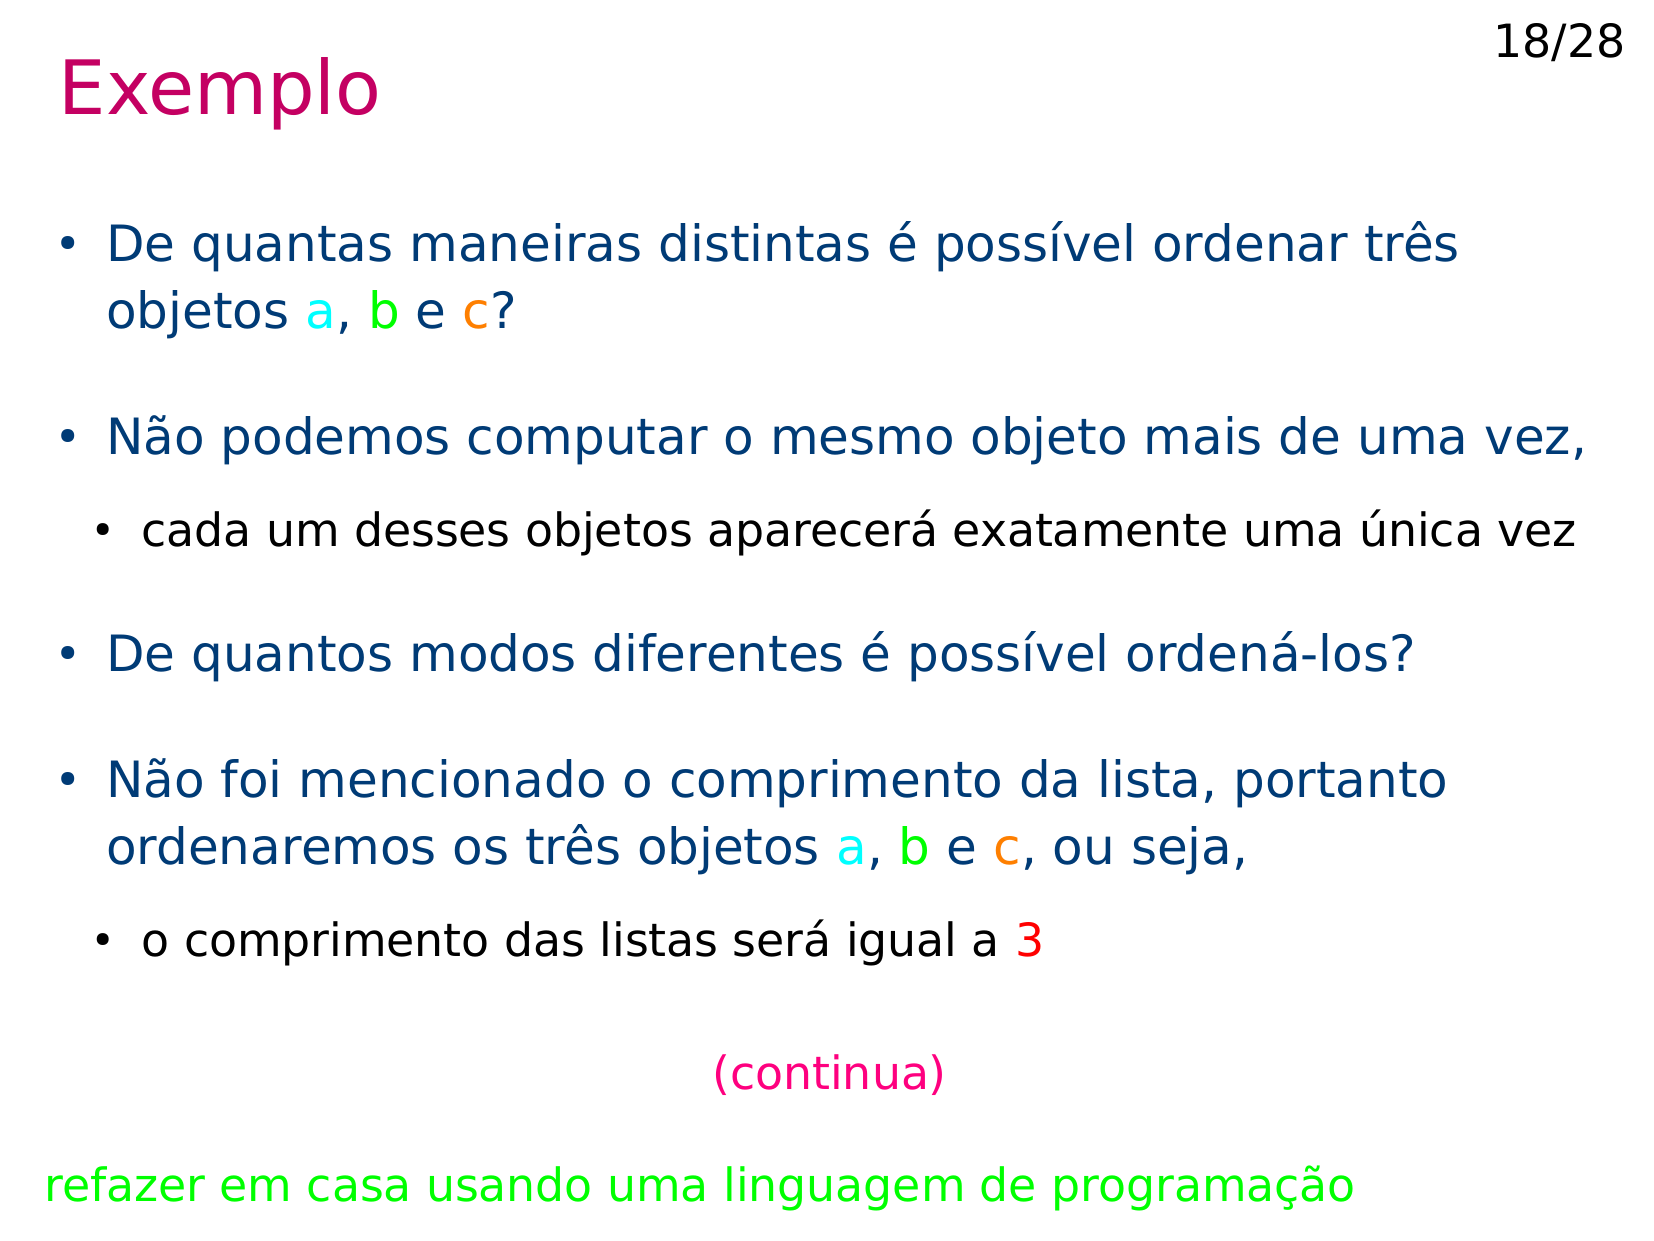

18
# Exemplo
De quantas maneiras distintas é possível ordenar três objetos a, b e c?
Não podemos computar o mesmo objeto mais de uma vez,
cada um desses objetos aparecerá exatamente uma única vez
De quantos modos diferentes é possível ordená-los?
Não foi mencionado o comprimento da lista, portanto ordenaremos os três objetos a, b e c, ou seja,
o comprimento das listas será igual a 3
(continua)
refazer em casa usando uma linguagem de programação